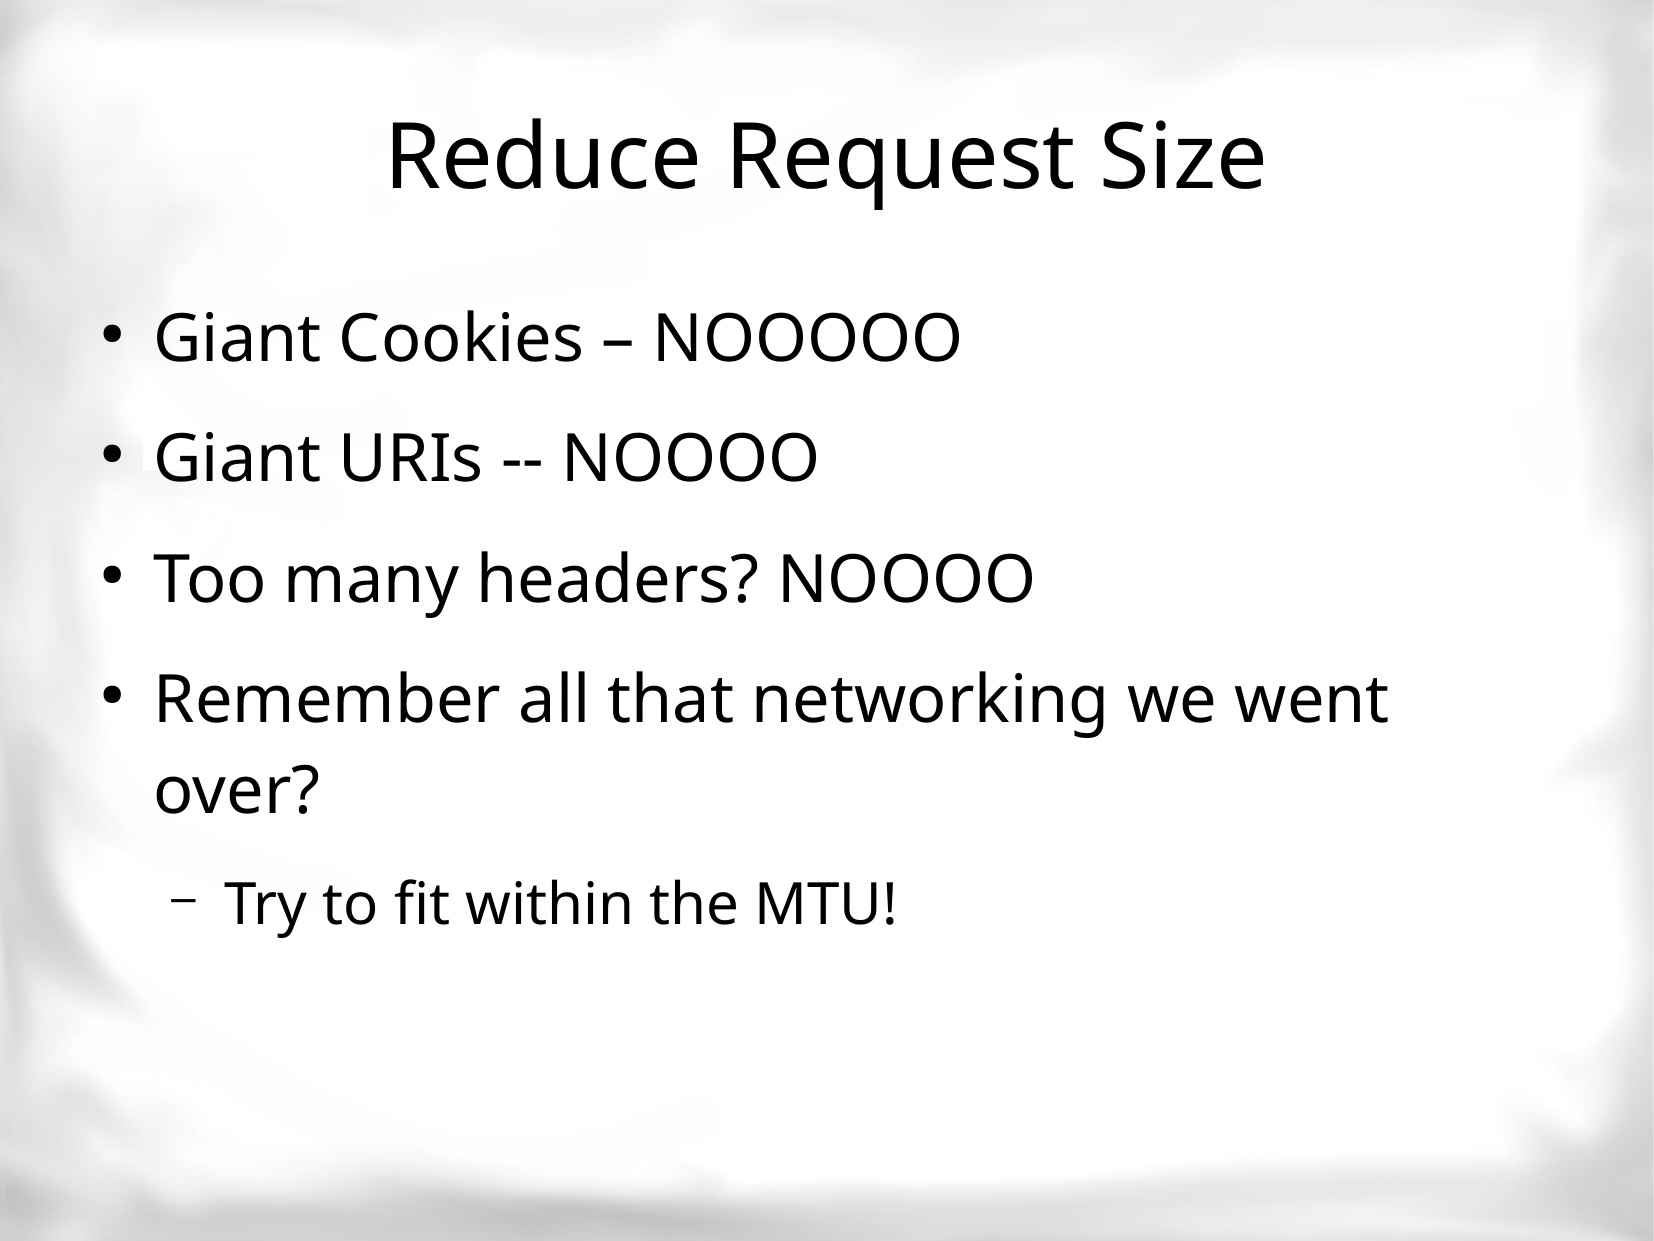

# Reduce Request Size
Giant Cookies – NOOOOO
Giant URIs -- NOOOO
Too many headers? NOOOO
Remember all that networking we went over?
Try to fit within the MTU!